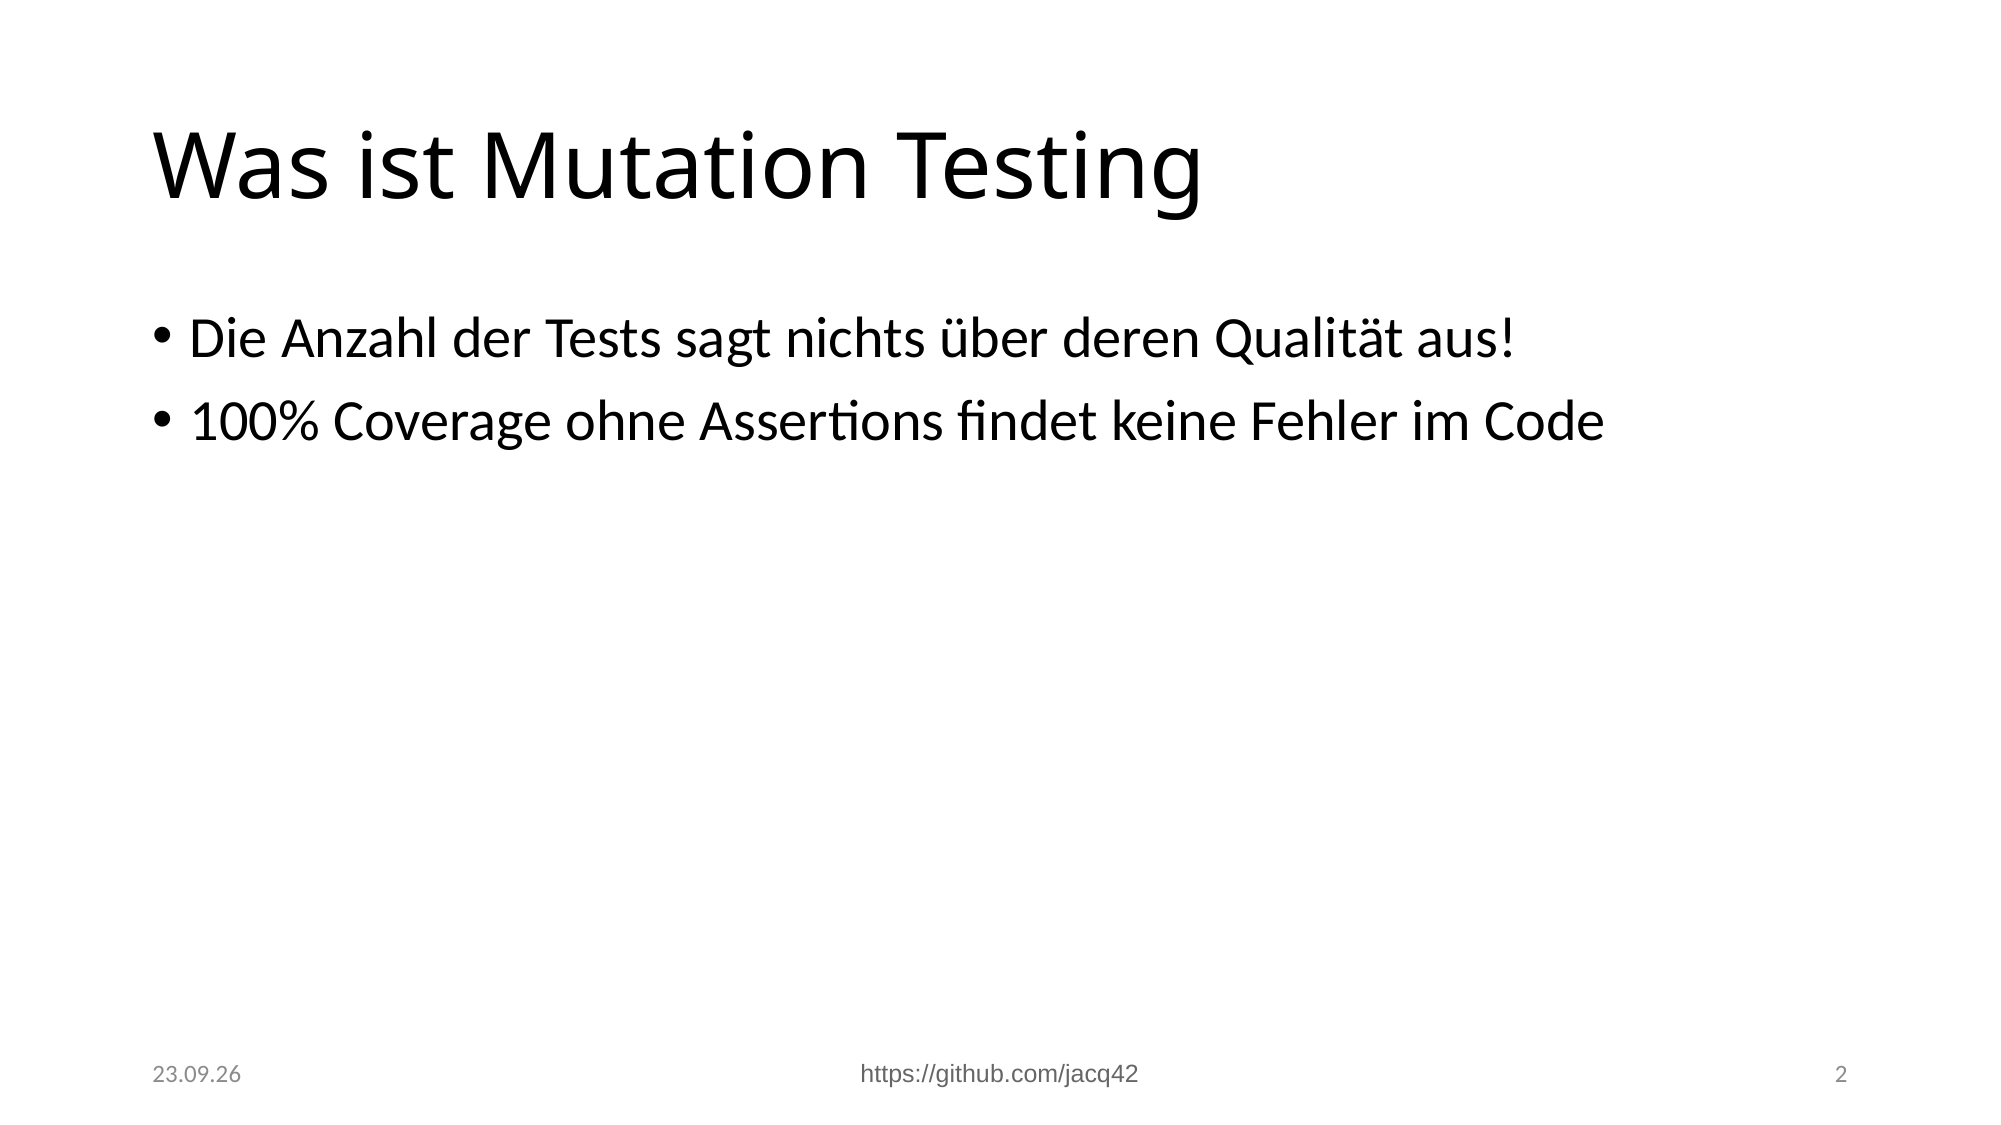

# Was ist Mutation Testing
Die Anzahl der Tests sagt nichts über deren Qualität aus!
100% Coverage ohne Assertions findet keine Fehler im Code
13.10.2021
https://github.com/jacq42 jk
2